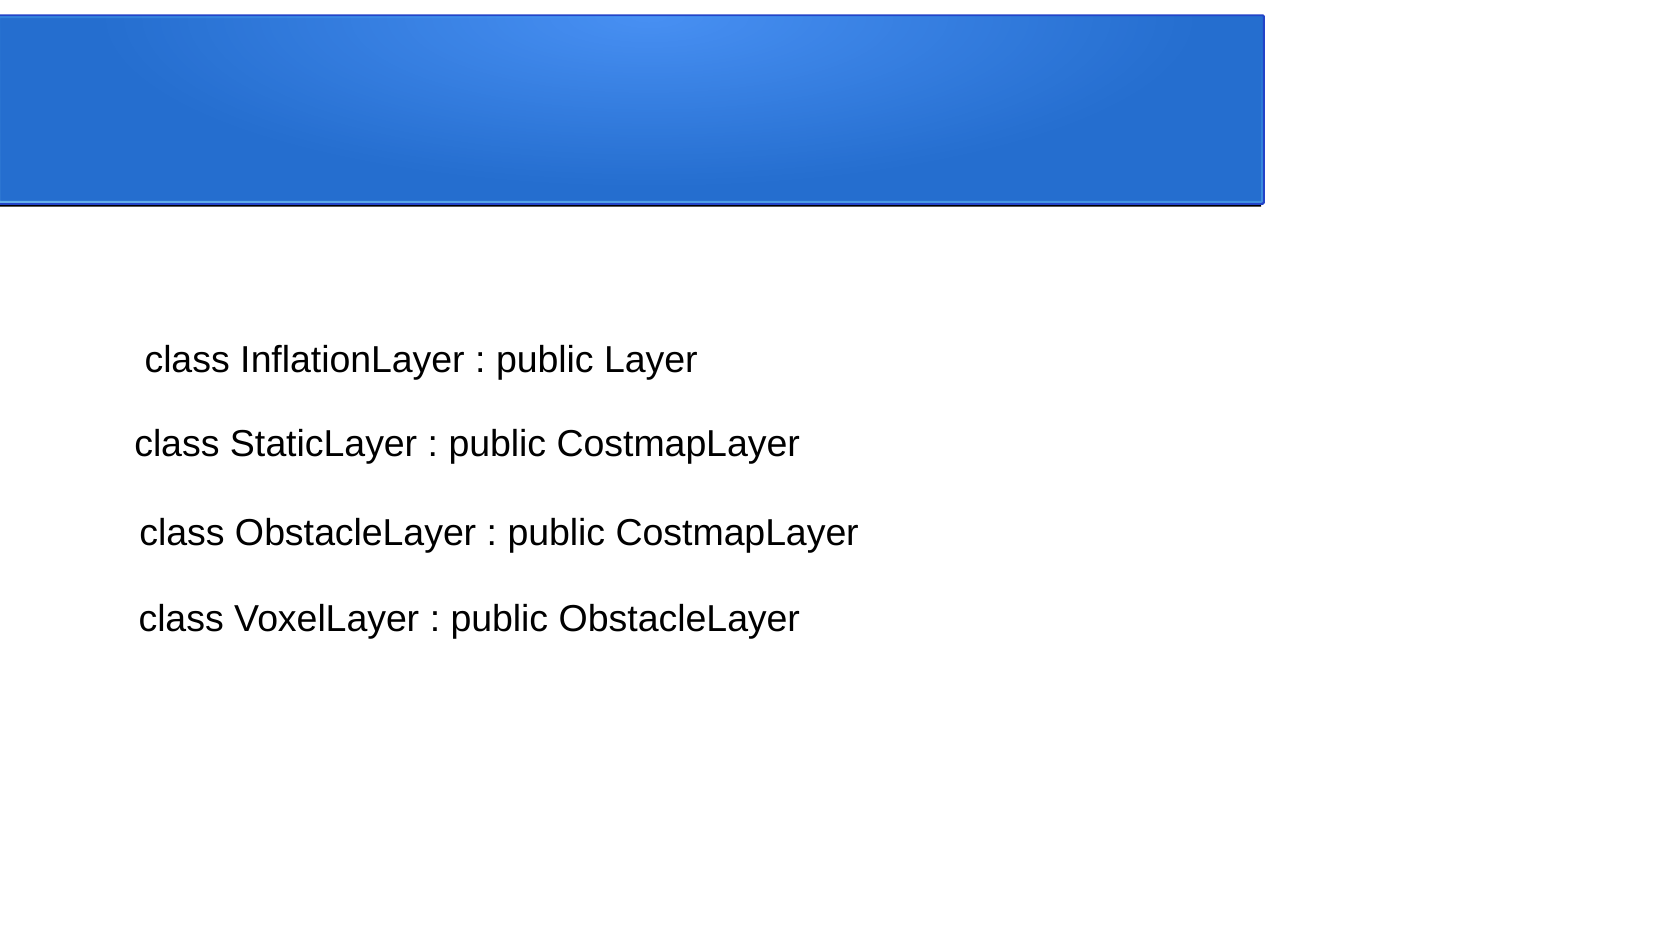

#
class InflationLayer : public Layer
class StaticLayer : public CostmapLayer
class ObstacleLayer : public CostmapLayer
class VoxelLayer : public ObstacleLayer